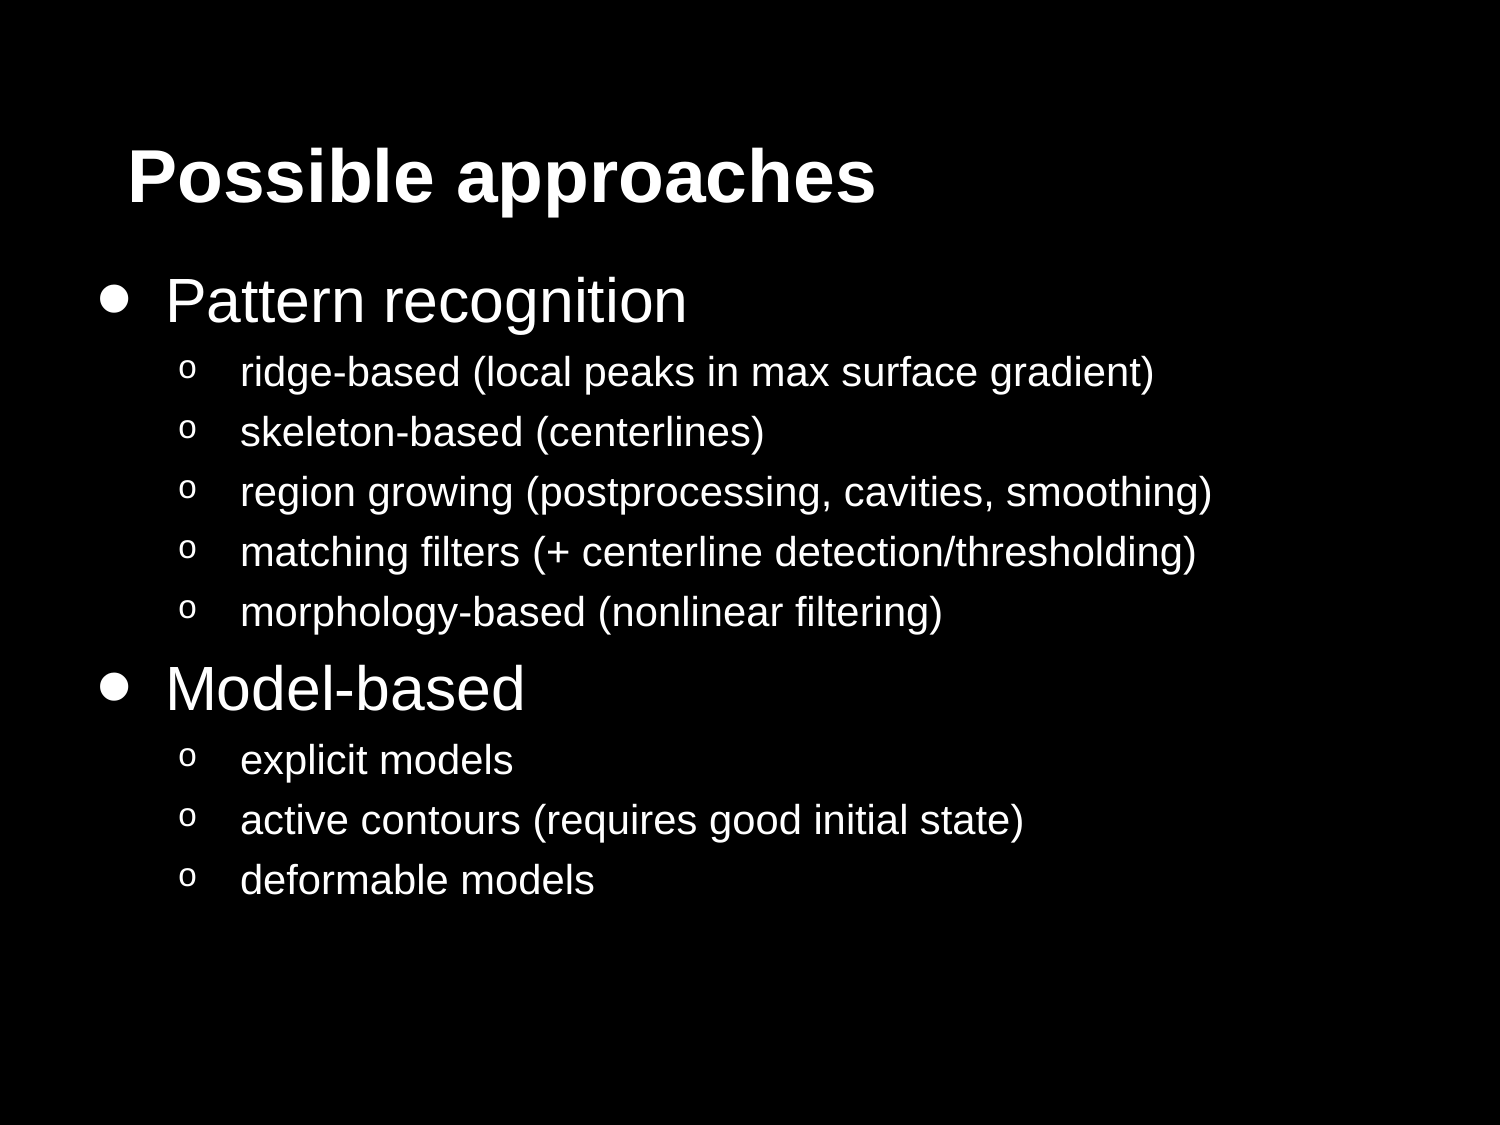

# Possible approaches
Pattern recognition
ridge-based (local peaks in max surface gradient)
skeleton-based (centerlines)
region growing (postprocessing, cavities, smoothing)
matching filters (+ centerline detection/thresholding)
morphology-based (nonlinear filtering)
Model-based
explicit models
active contours (requires good initial state)
deformable models